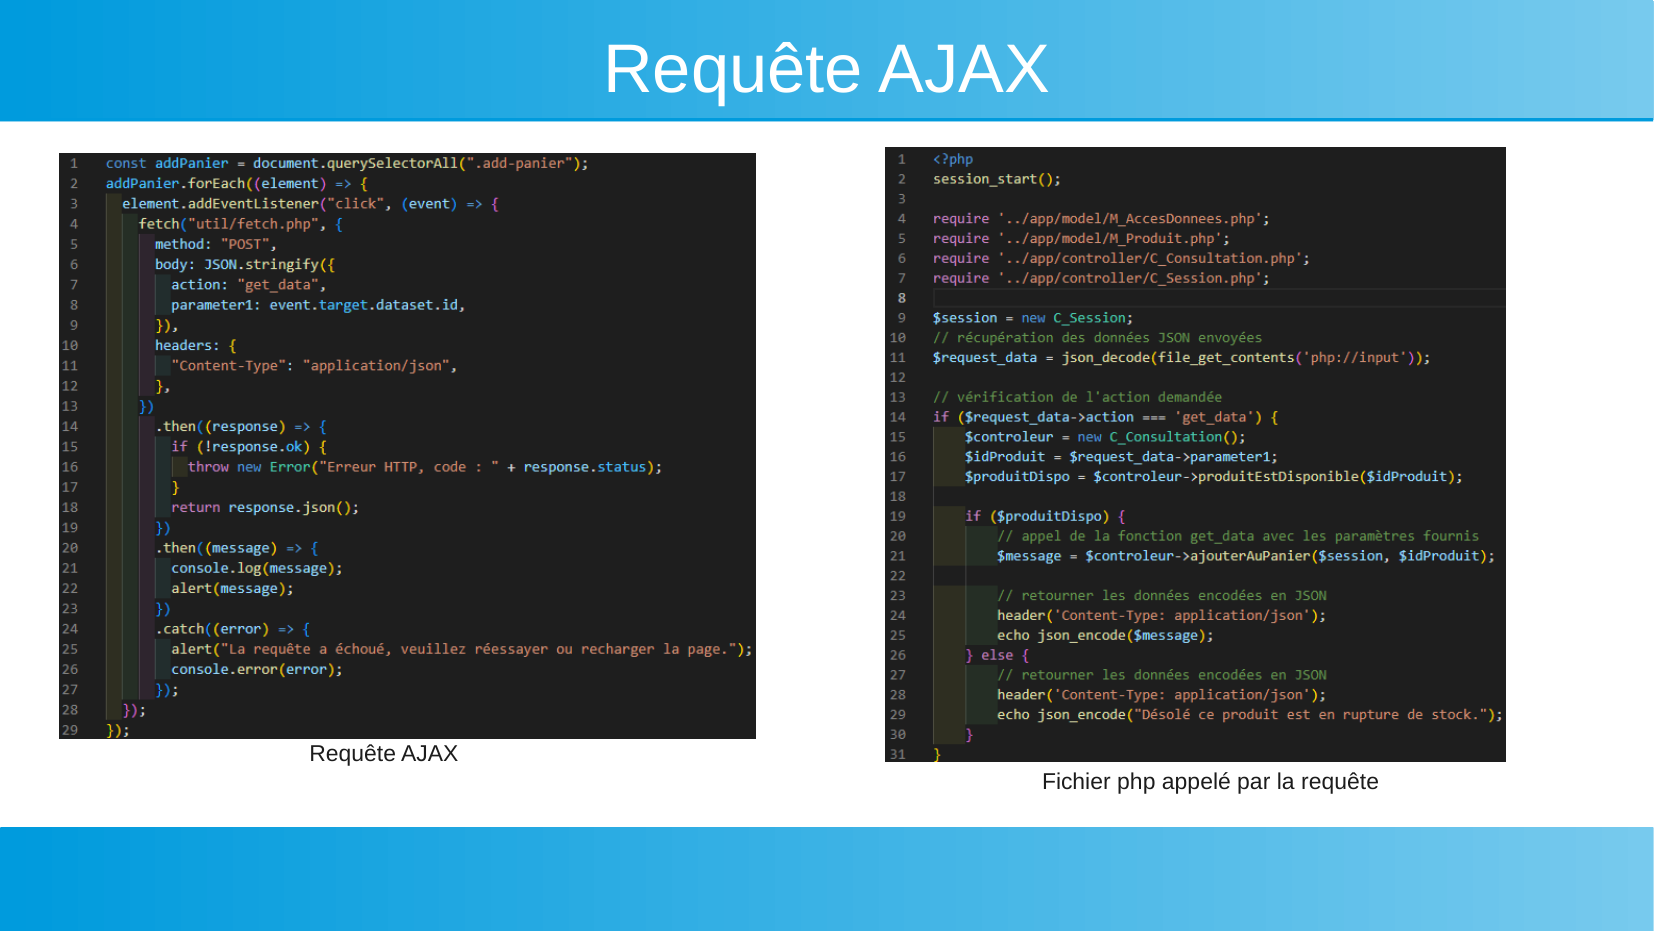

# Requête AJAX
Requête AJAX
Fichier php appelé par la requête